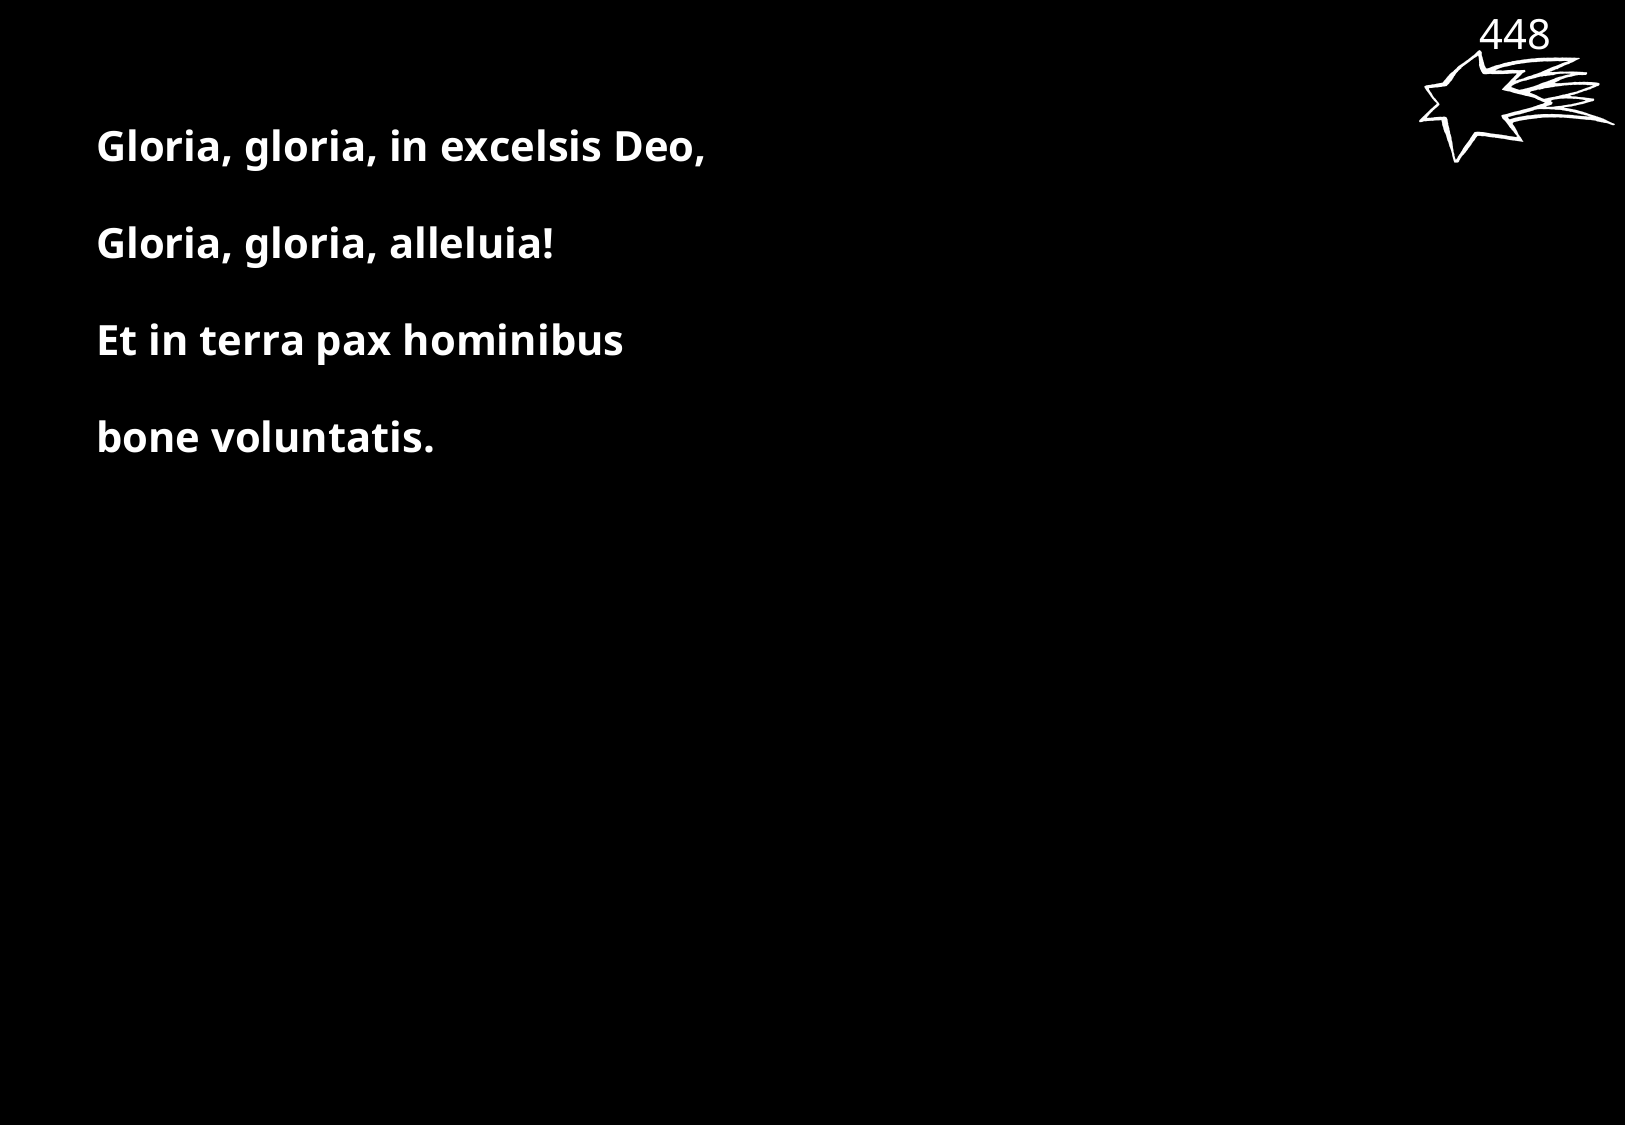

448
# Gloria, gloria, in excelsis Deo,
Gloria, gloria, alleluia!
Et in terra pax hominibus
bone voluntatis.